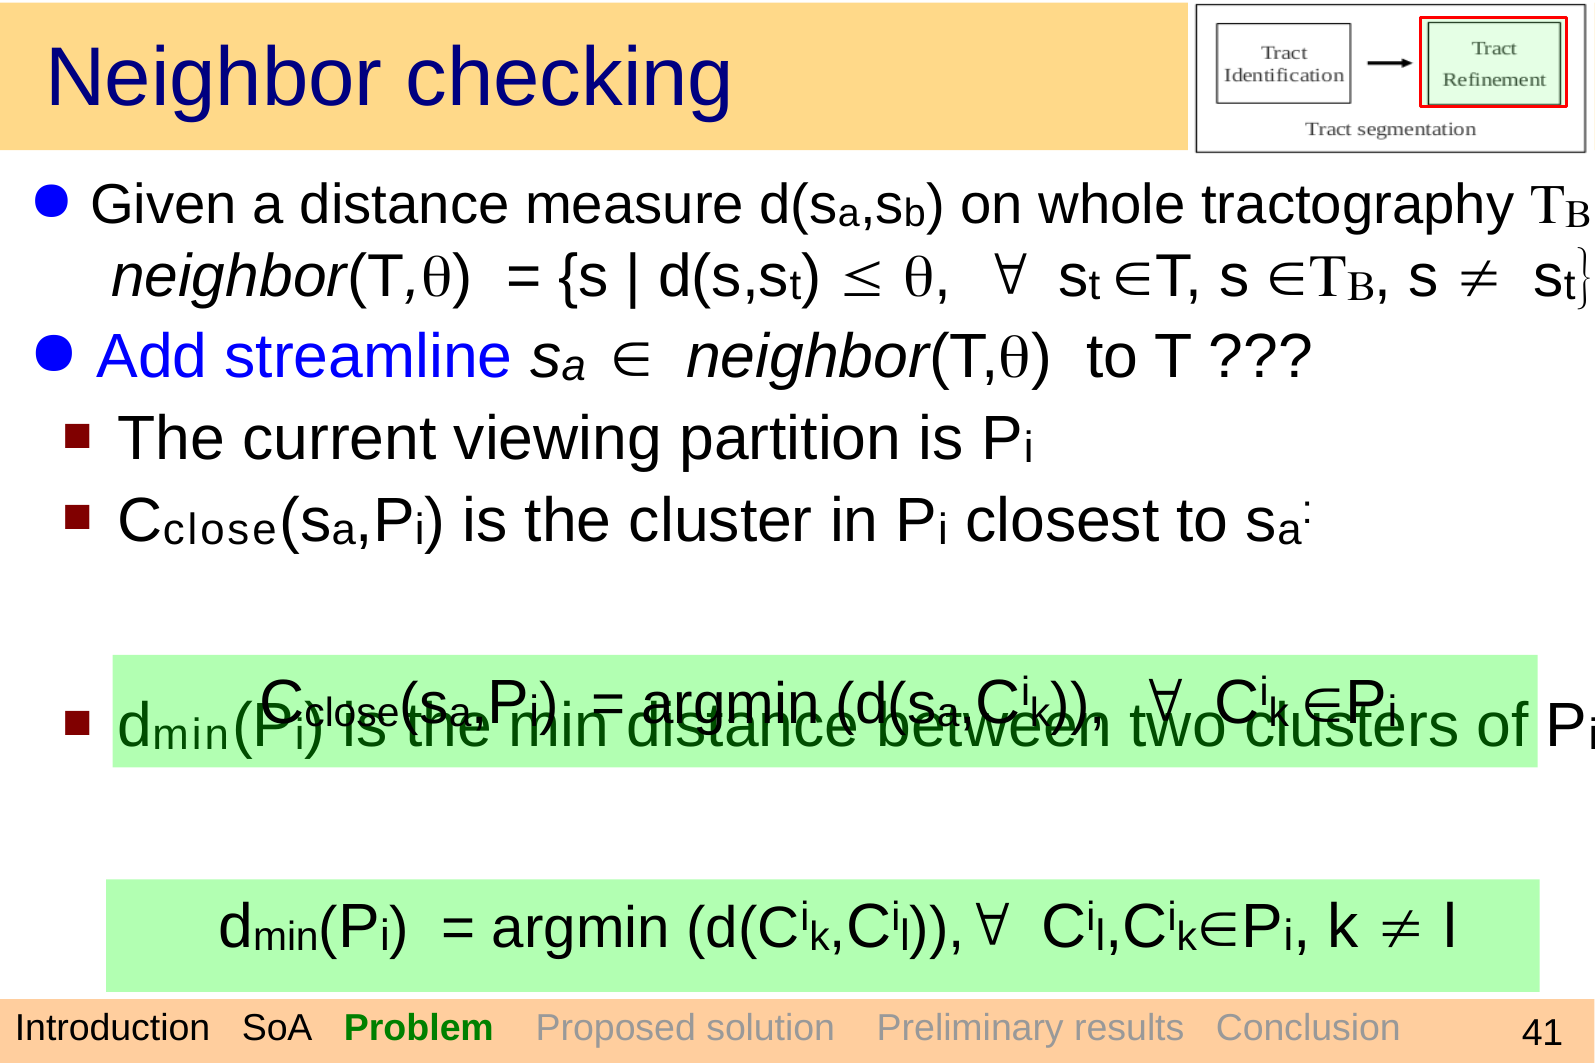

# Neighbor checking
 Given a distance measure d(sa,sb) on whole tractography TB
 neighbor(T,q) = {s | d(s,st) £ q, " st ÎT, s ÎTB, s ¹ st}
 Add streamline sa Î neighbor(T,q) to T ???
 The current viewing partition is Pi
 Cclose(sa,Pi) is the cluster in Pi closest to sa:
 dmin(Pi) is the min distance between two clusters of Pi
 Cclose(sa,Pi) = argmin (d(sa,Cik)), " Cik ÎPi
dmin(Pi) = argmin (d(Cik,Cil))," Cil,CikÎPi, k ¹ l
Introduction SoA Problem Proposed solution Preliminary results Conclusion